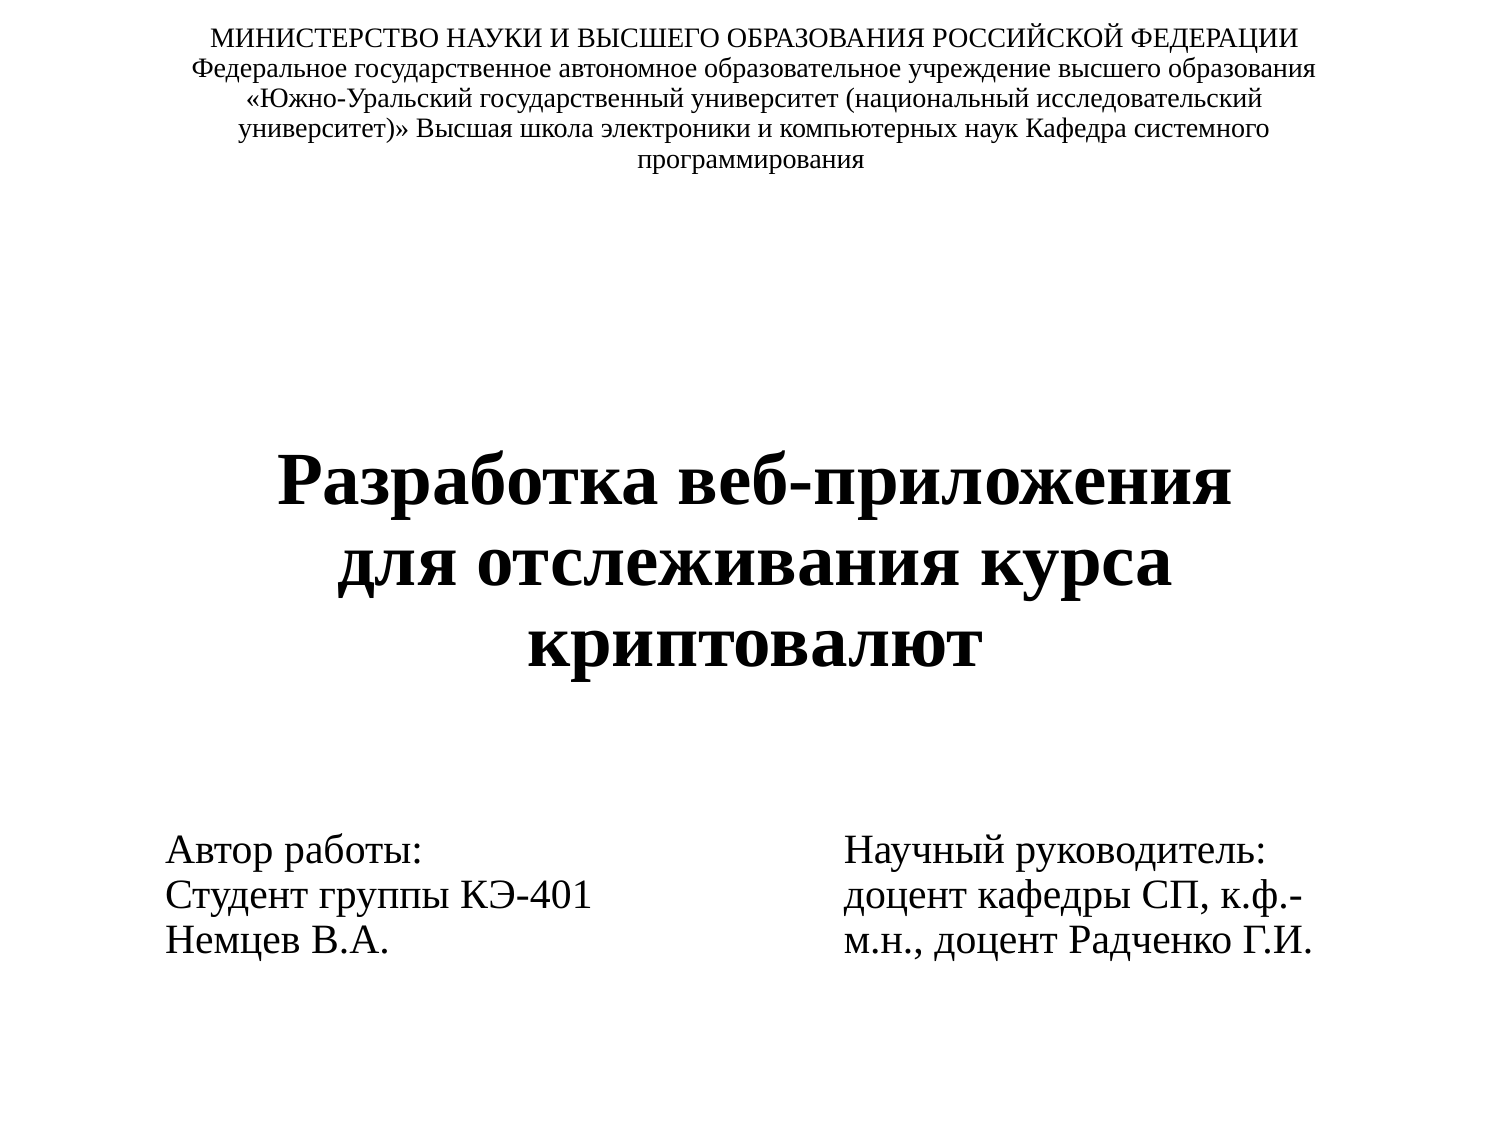

МИНИСТЕРСТВО НАУКИ И ВЫСШЕГО ОБРАЗОВАНИЯ РОССИЙСКОЙ ФЕДЕРАЦИИ Федеральное государственное автономное образовательное учреждение высшего образования «Южно-Уральский государственный университет (национальный исследовательский университет)» Высшая школа электроники и компьютерных наук Кафедра системного программирования
# Разработка веб-приложения для отслеживания курса криптовалют
Автор работы:
Студент группы КЭ-401
Немцев В.А.
Научный руководитель:
доцент кафедры СП, к.ф.-м.н., доцент Радченко Г.И.